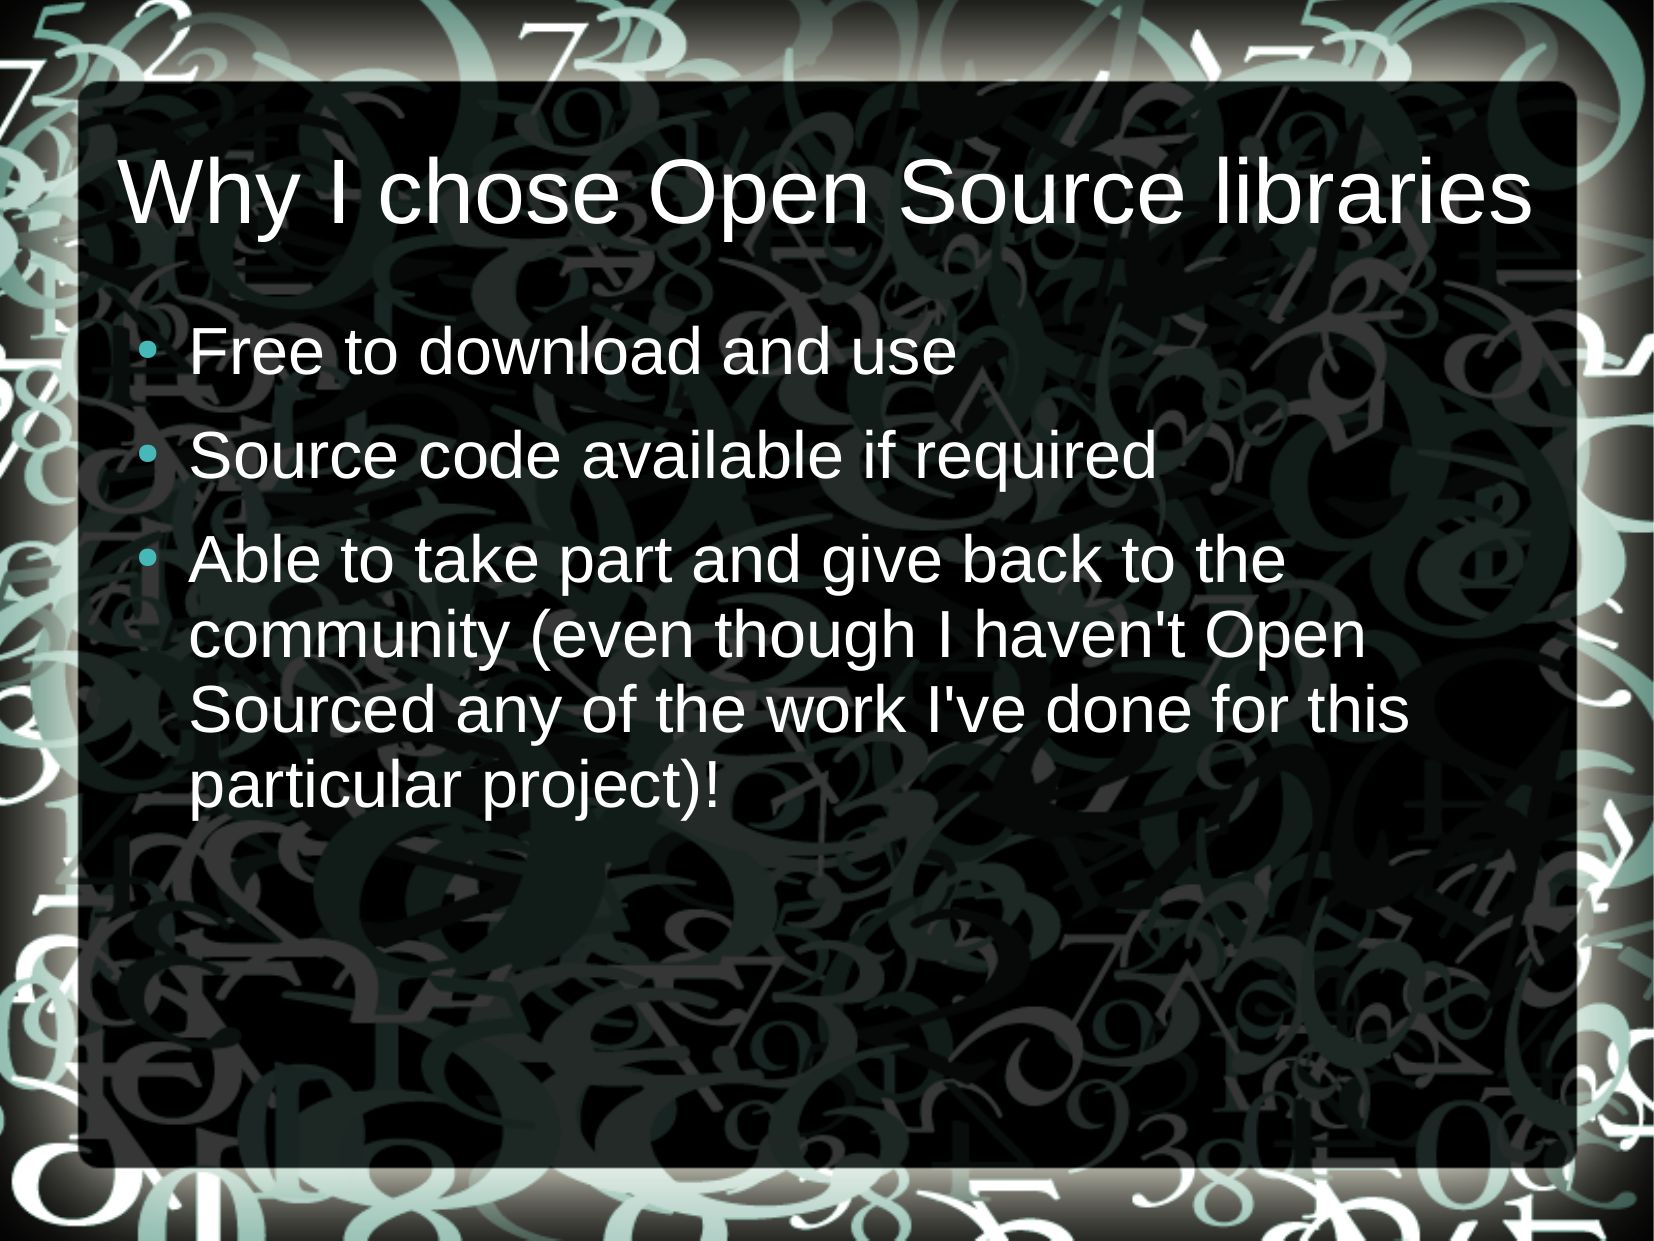

# Why I chose Open Source libraries
Free to download and use
Source code available if required
Able to take part and give back to the community (even though I haven't Open Sourced any of the work I've done for this particular project)!